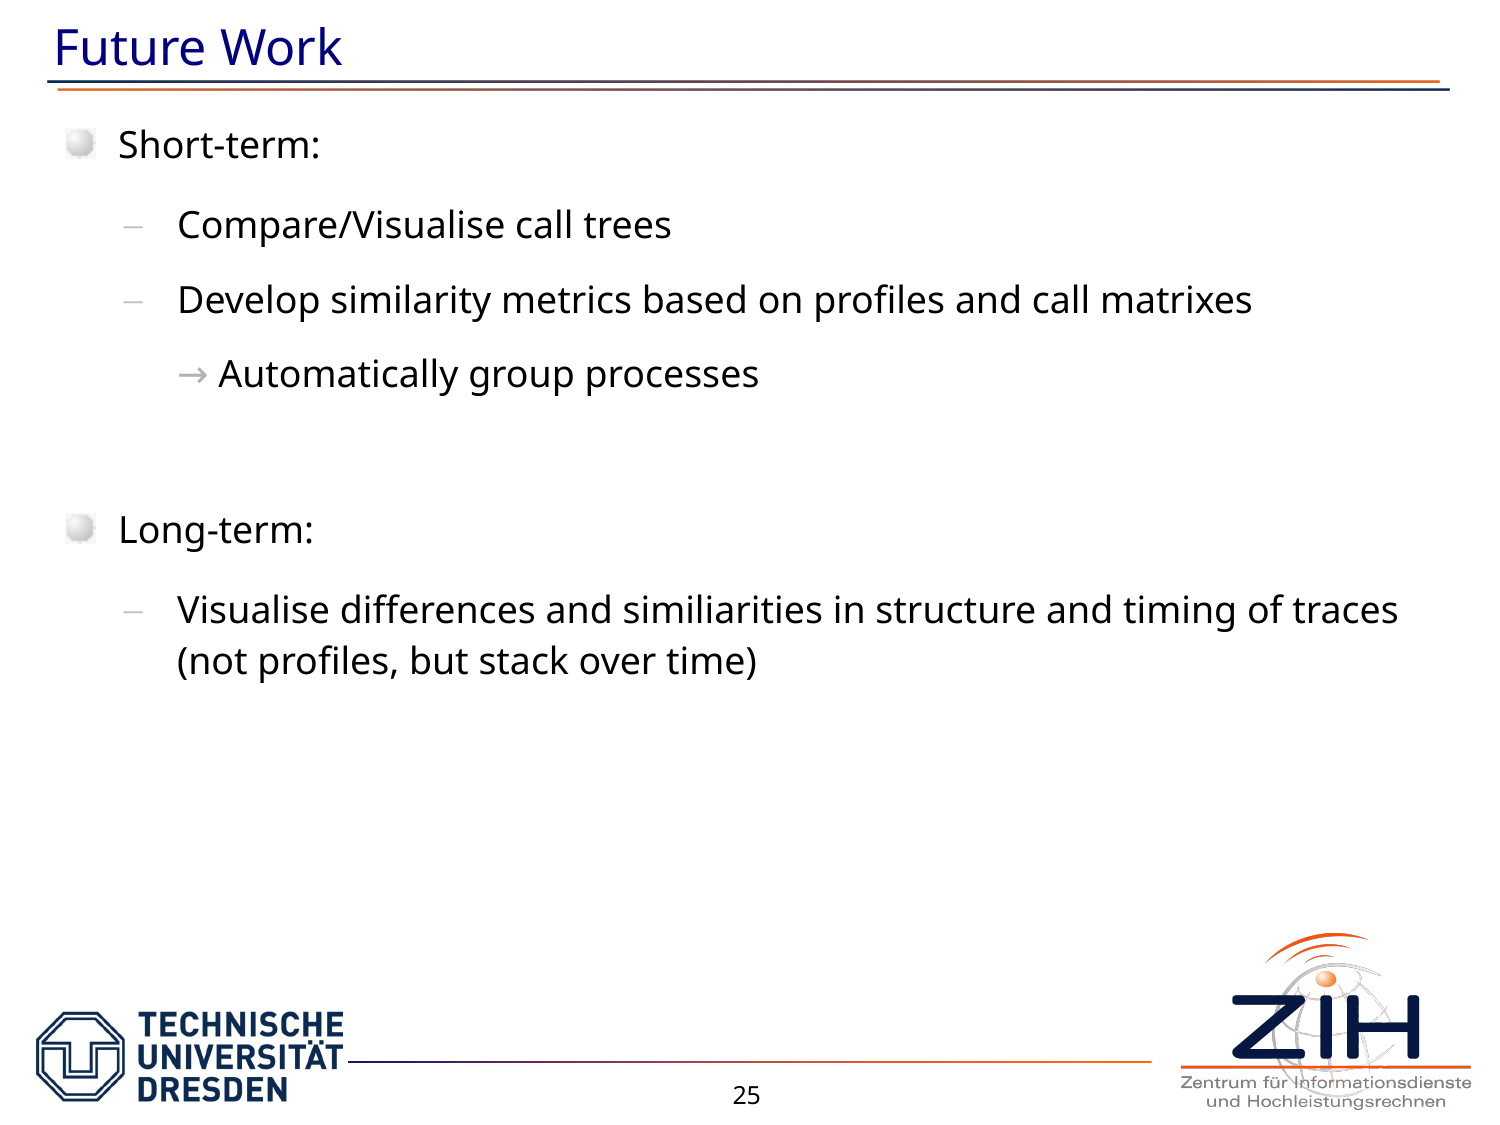

# Future Work
Short-term:
Compare/Visualise call trees
Develop similarity metrics based on profiles and call matrixes
→ Automatically group processes
Long-term:
Visualise differences and similiarities in structure and timing of traces (not profiles, but stack over time)
25